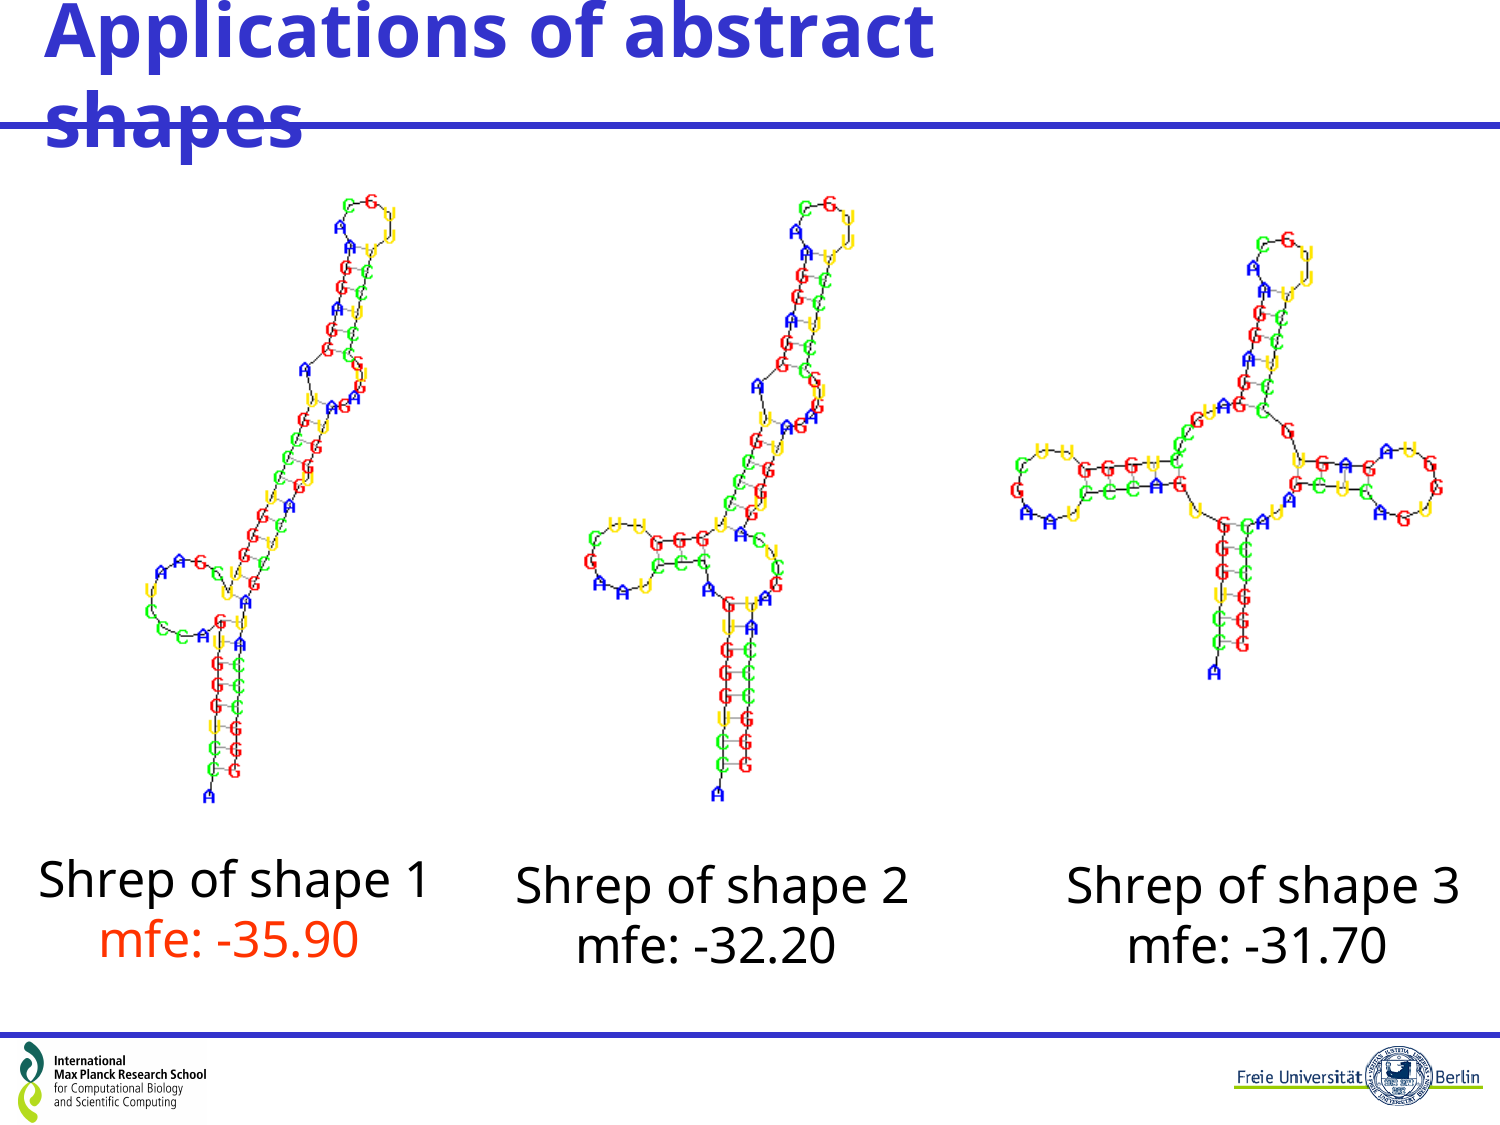

# Applications of abstract shapes
Shrep of shape 1
mfe: -35.90
Shrep of shape 2
mfe: -32.20
Shrep of shape 3
mfe: -31.70